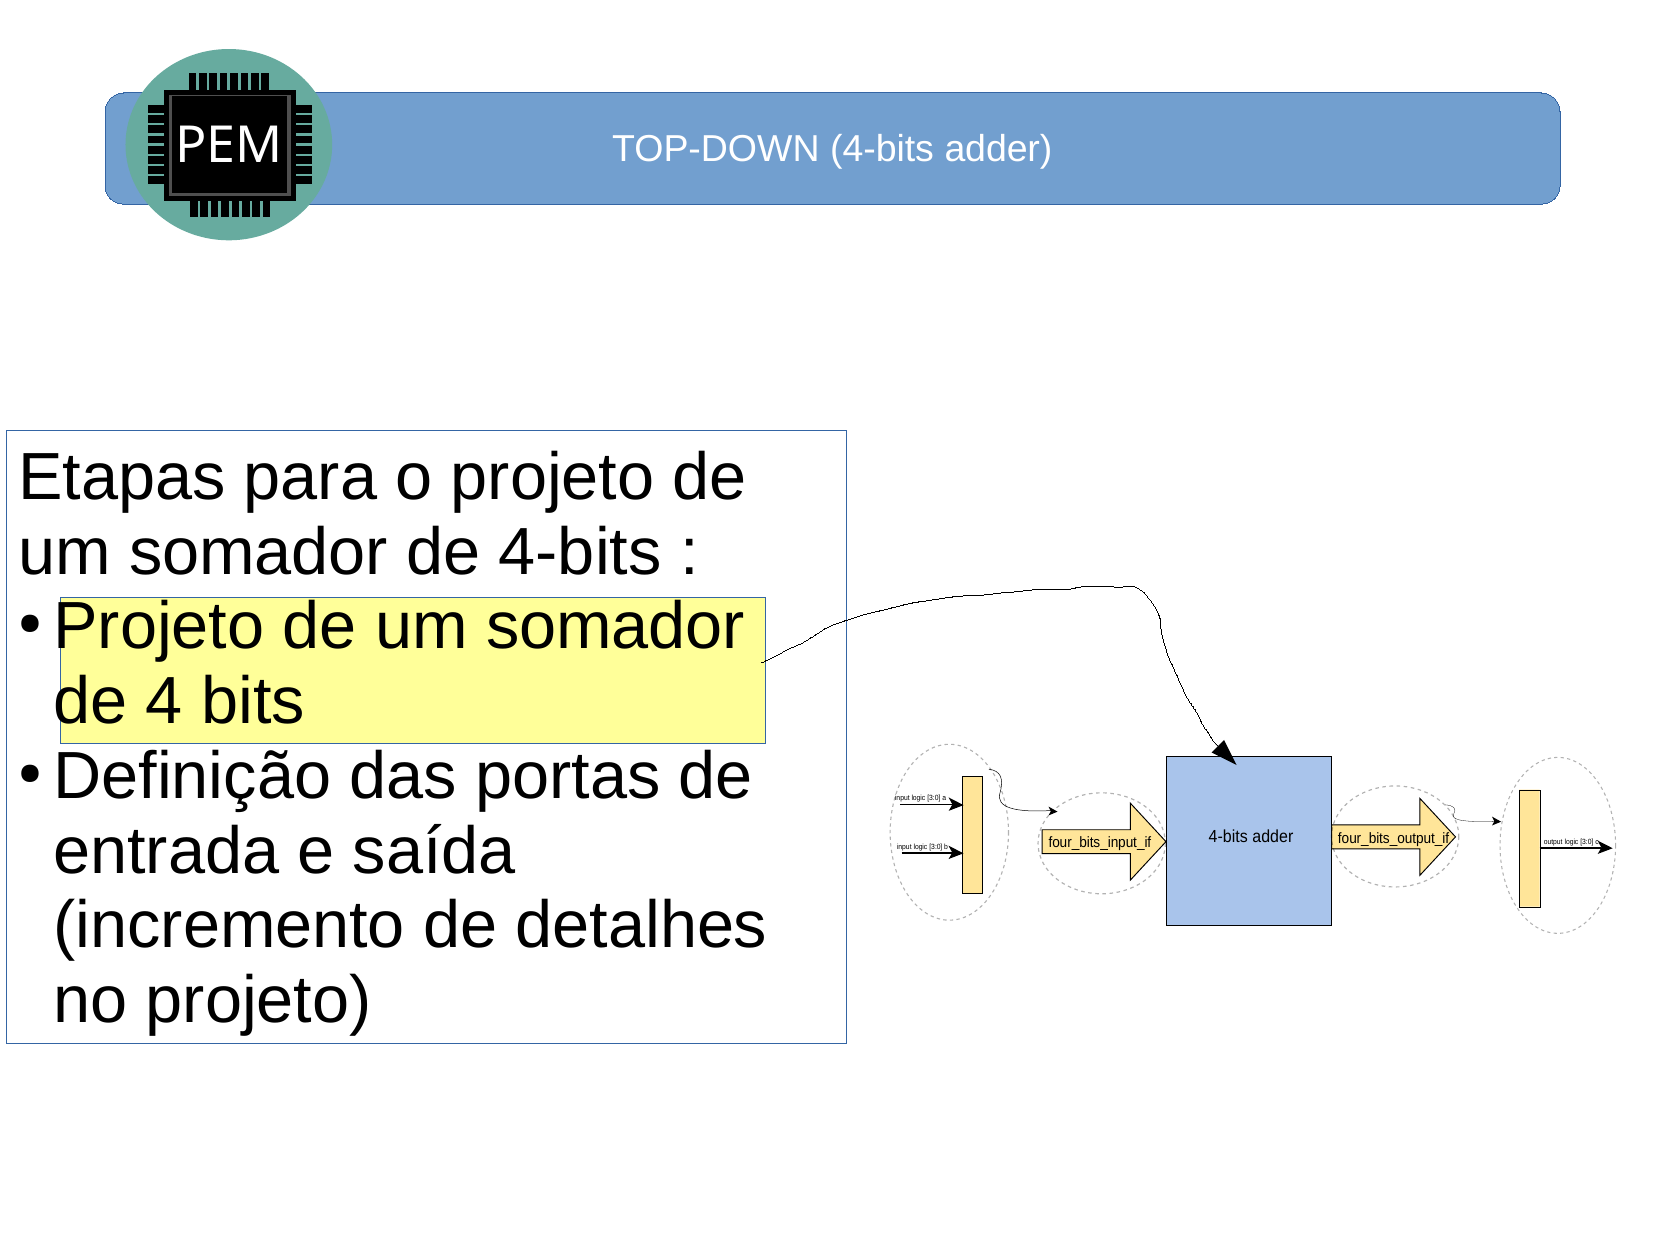

TOP-DOWN (4-bits adder)
Etapas para o projeto de um somador de 4-bits :
Projeto de um somador de 4 bits
Definição das portas de entrada e saída (incremento de detalhes no projeto)